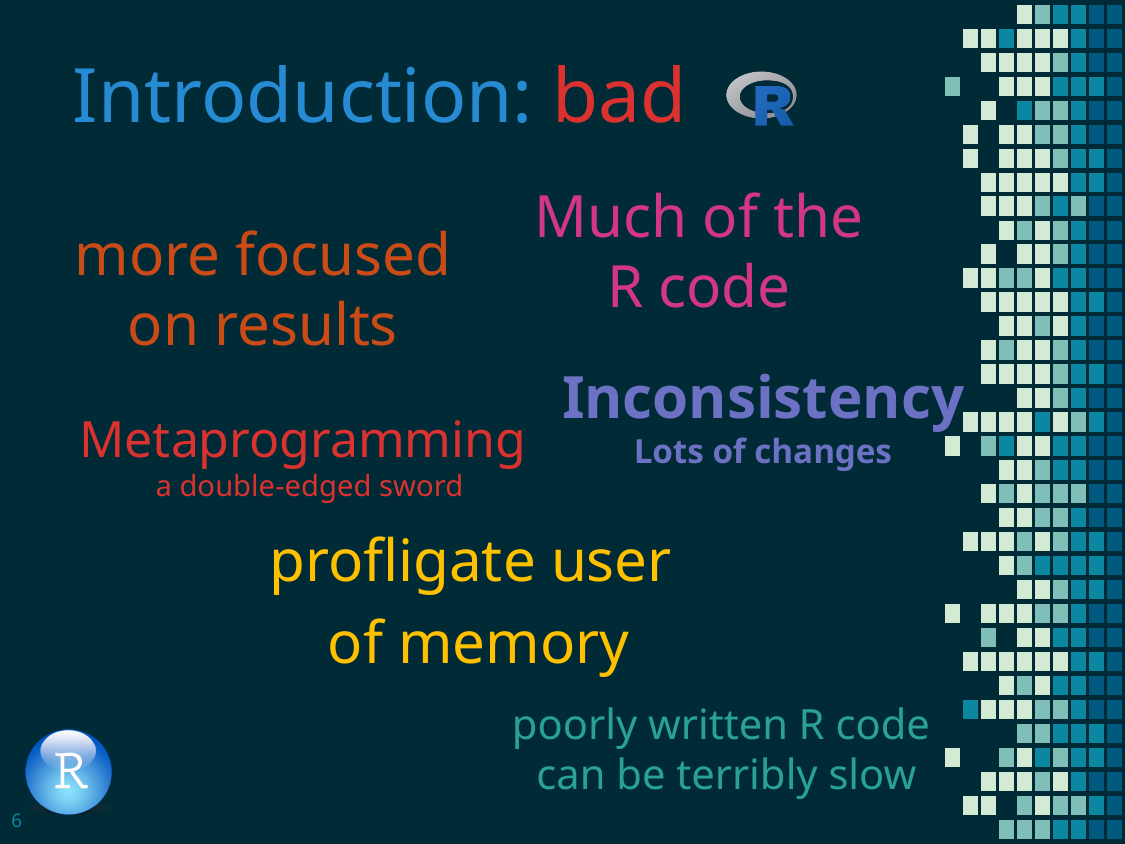

# Introduction: bad
Much of the R code
more focused on results
Inconsistency
Lots of changes
Metaprogramming
a double-edged sword
profligate user
of memory
poorly written R code
can be terribly slow
6